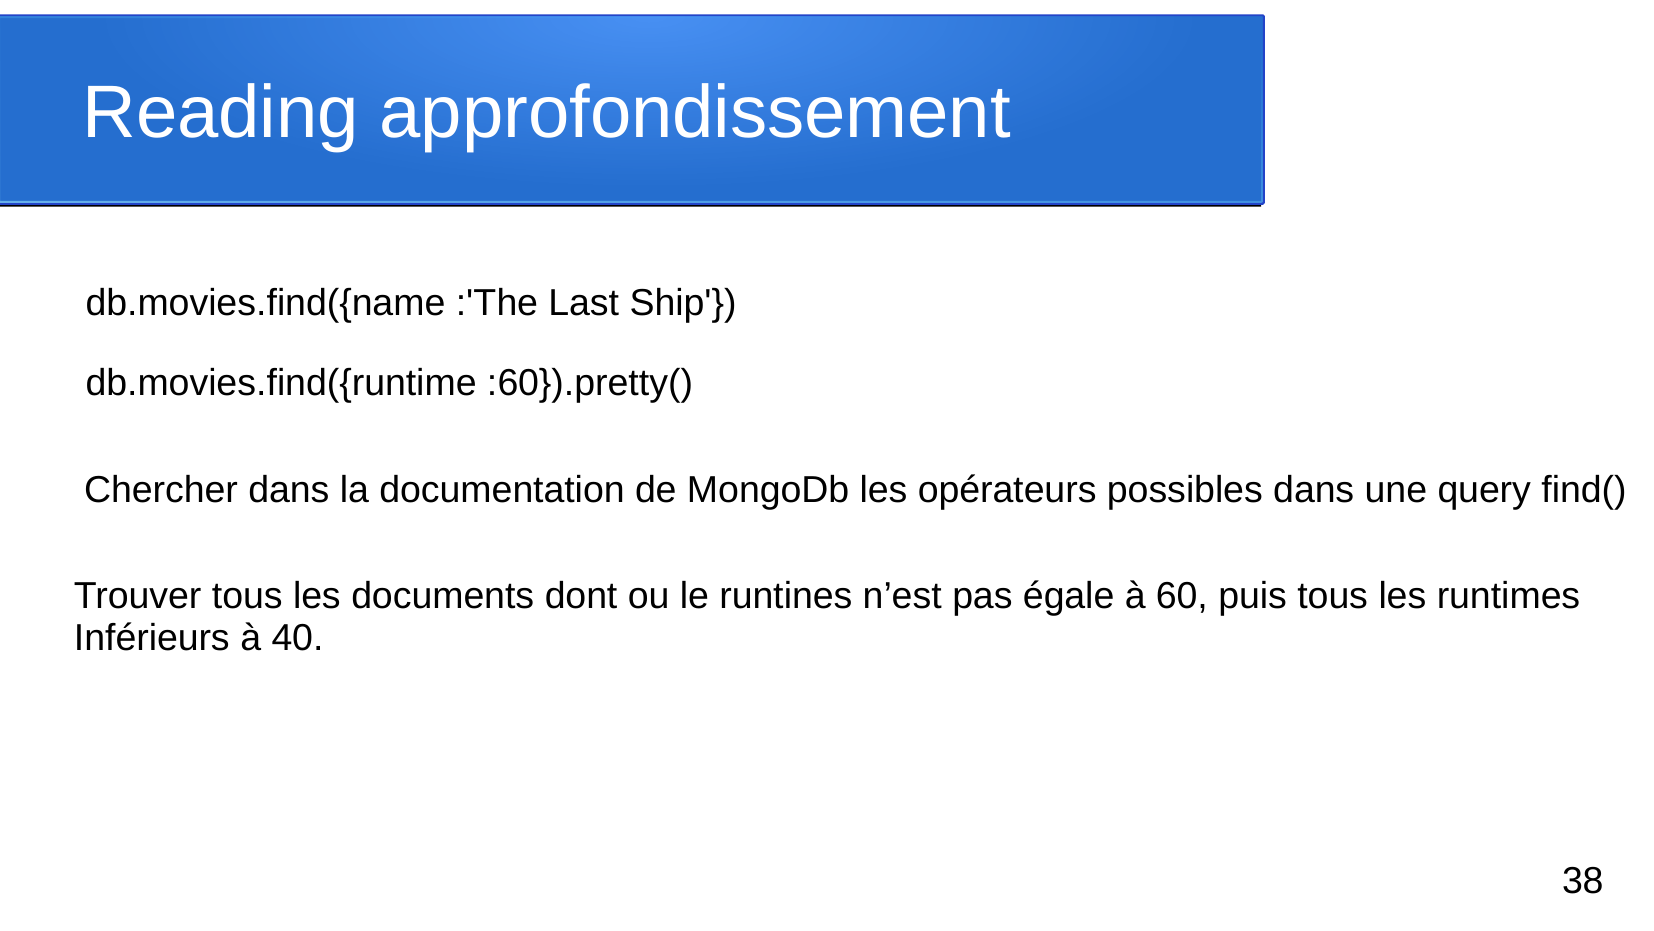

# Reading approfondissement
db.movies.find({name :'The Last Ship'})
db.movies.find({runtime :60}).pretty()
Chercher dans la documentation de MongoDb les opérateurs possibles dans une query find()
Trouver tous les documents dont ou le runtines n’est pas égale à 60, puis tous les runtimes
Inférieurs à 40.
38